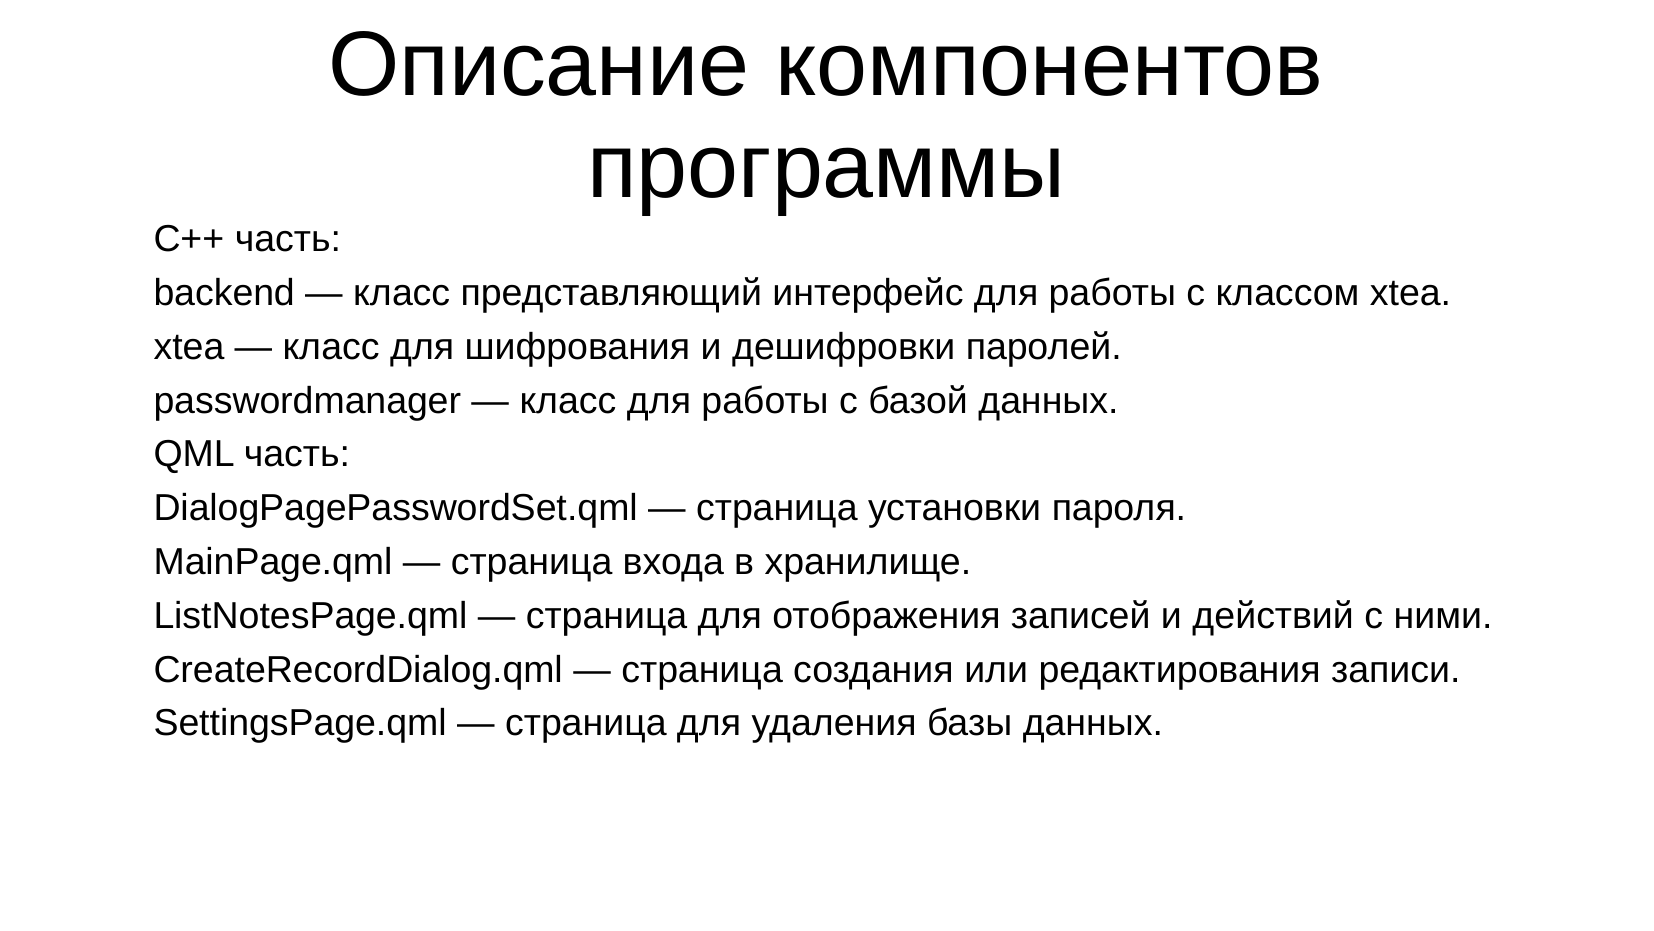

# Описание компонентов программы
С++ часть:
backend — класс представляющий интерфейс для работы с классом xtea.
xtea — класс для шифрования и дешифровки паролей.
passwordmanager — класс для работы с базой данных.
QML часть:
DialogPagePasswordSet.qml — страница установки пароля.
MainPage.qml — страница входа в хранилище.
ListNotesPage.qml — страница для отображения записей и действий с ними.
CreateRecordDialog.qml — страница создания или редактирования записи.
SettingsPage.qml — страница для удаления базы данных.